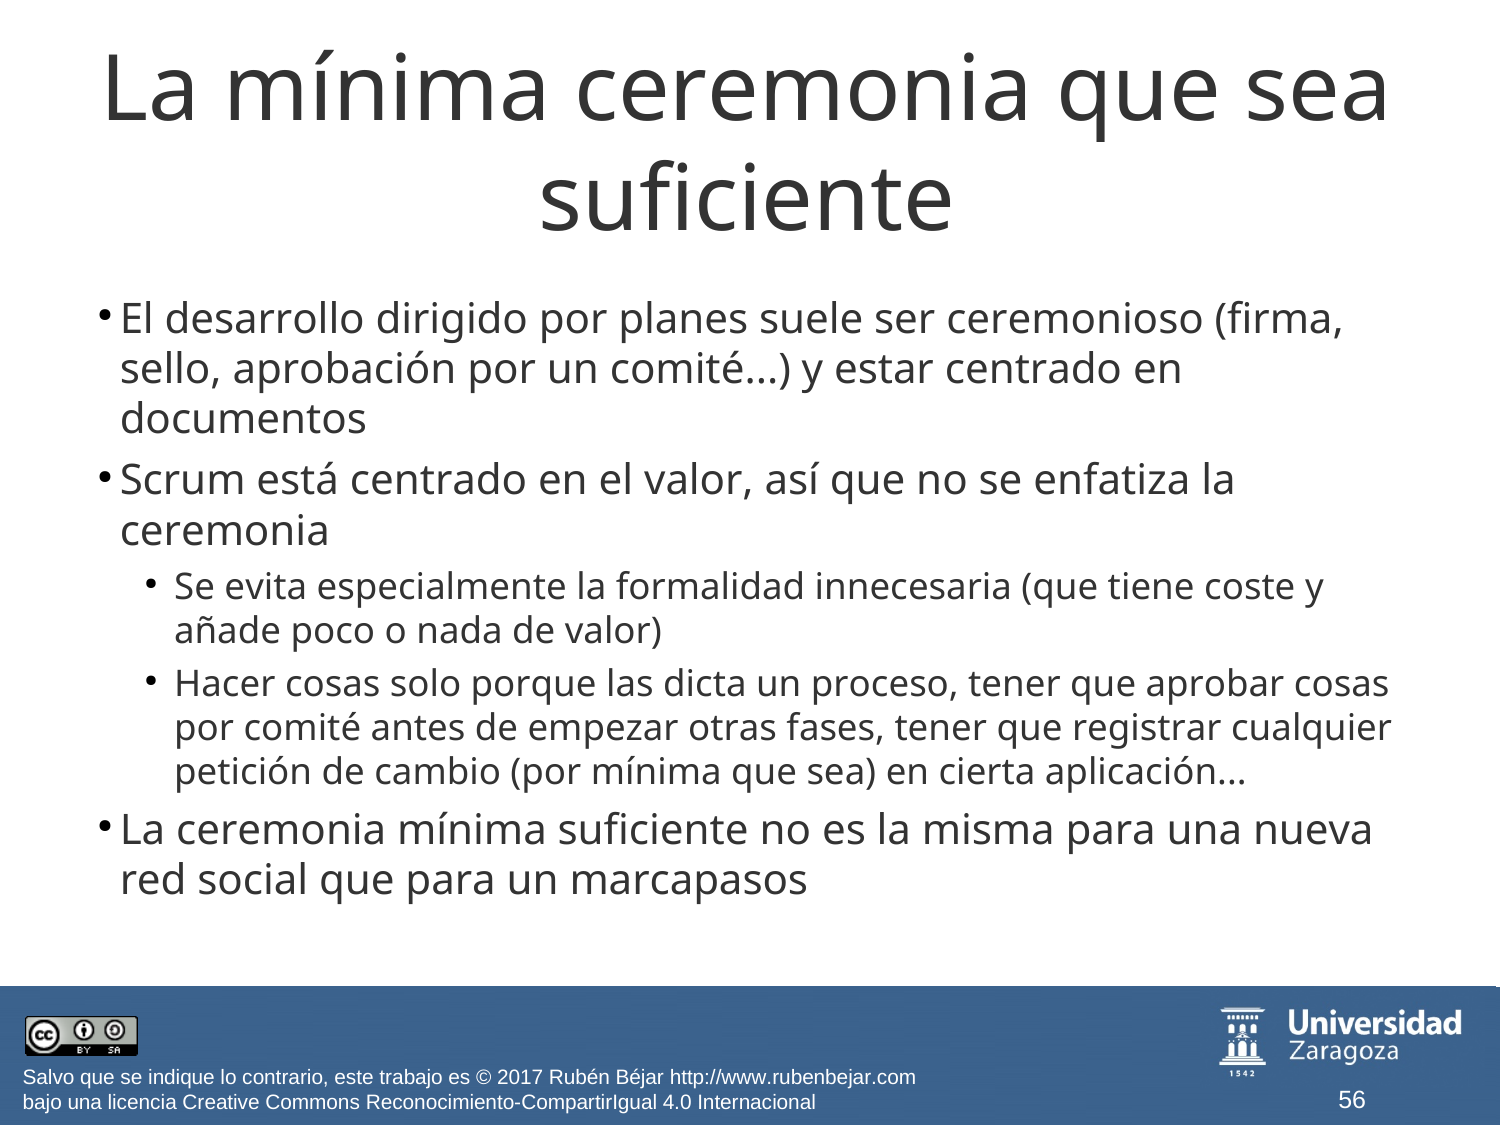

# La mínima ceremonia que sea suficiente
El desarrollo dirigido por planes suele ser ceremonioso (firma, sello, aprobación por un comité...) y estar centrado en documentos
Scrum está centrado en el valor, así que no se enfatiza la ceremonia
Se evita especialmente la formalidad innecesaria (que tiene coste y añade poco o nada de valor)
Hacer cosas solo porque las dicta un proceso, tener que aprobar cosas por comité antes de empezar otras fases, tener que registrar cualquier petición de cambio (por mínima que sea) en cierta aplicación...
La ceremonia mínima suficiente no es la misma para una nueva red social que para un marcapasos